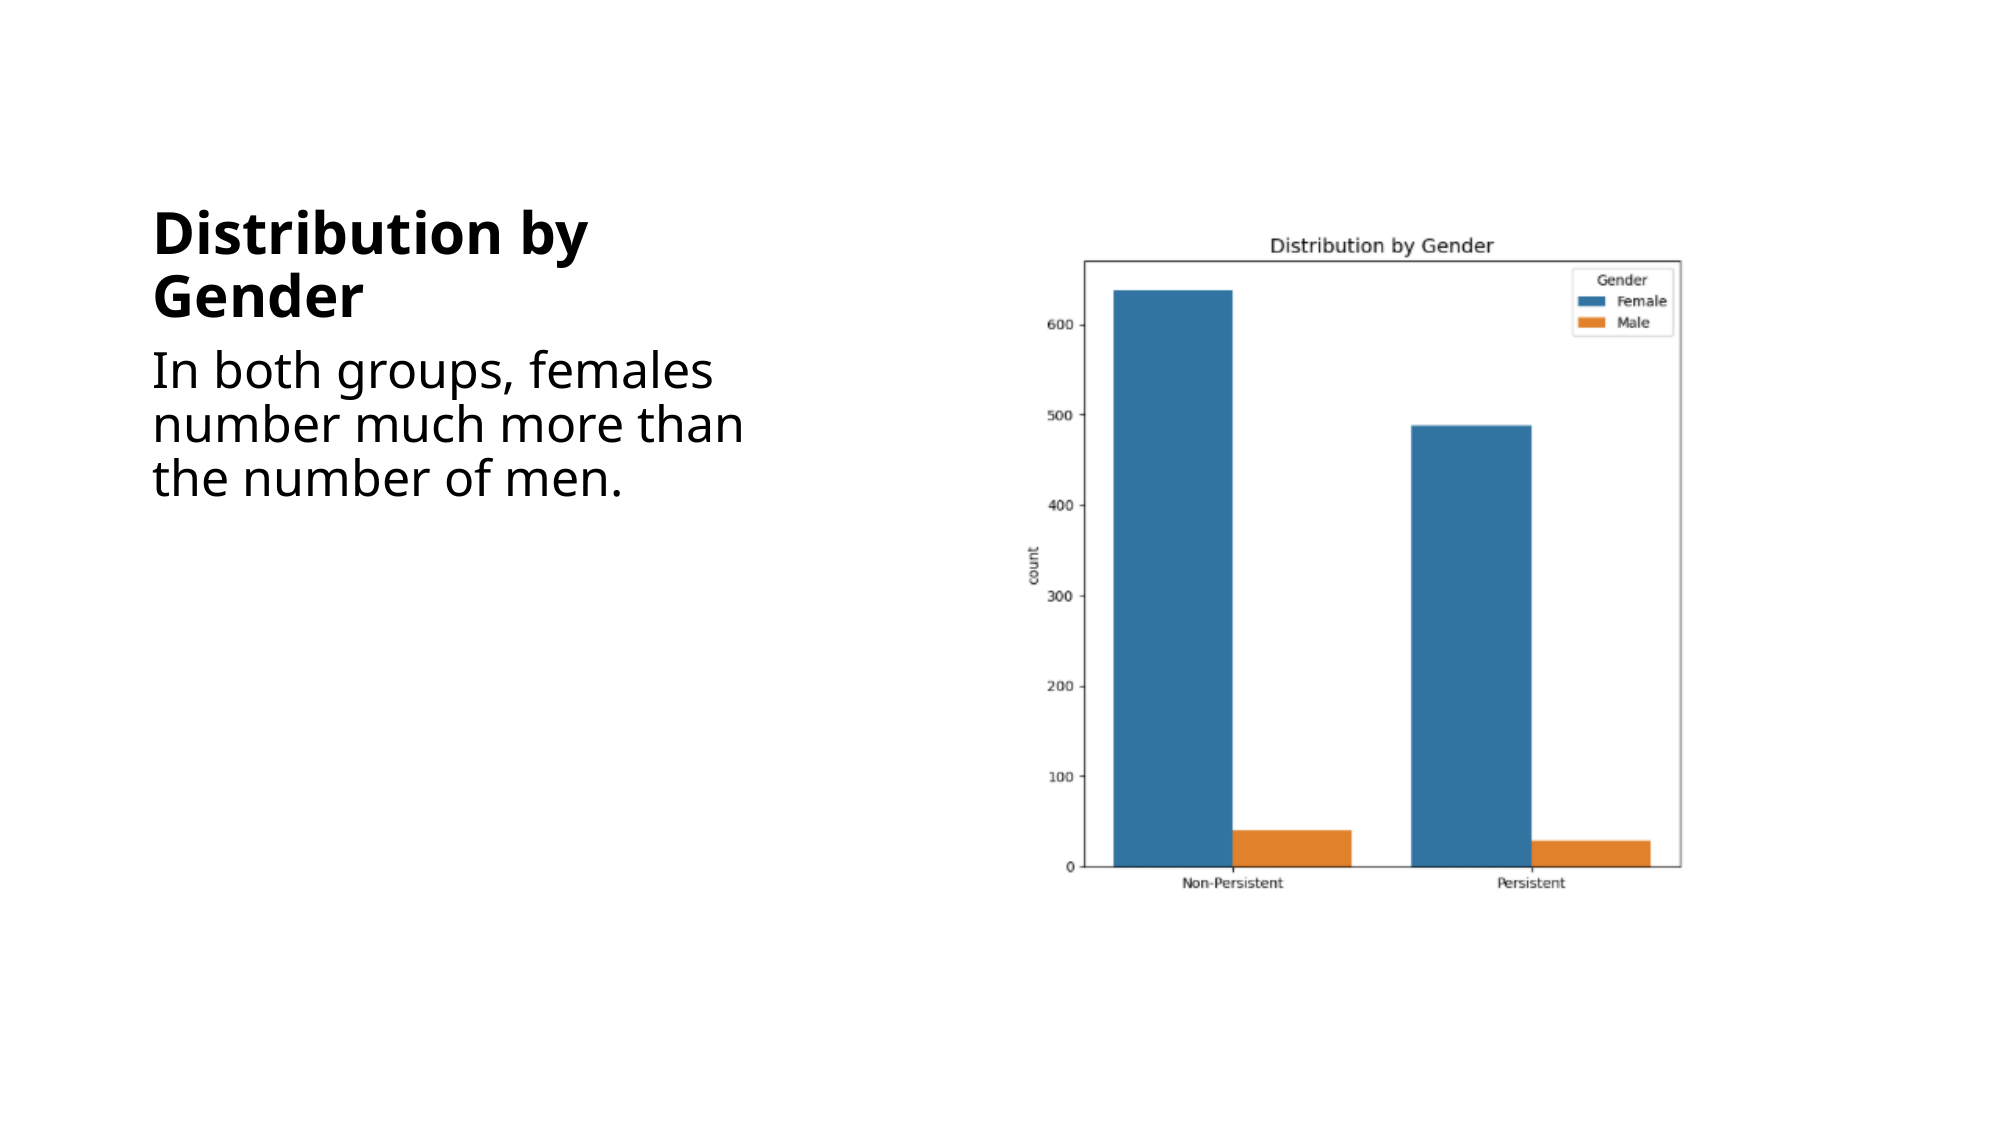

# Distribution by Gender
In both groups, females number much more than the number of men.